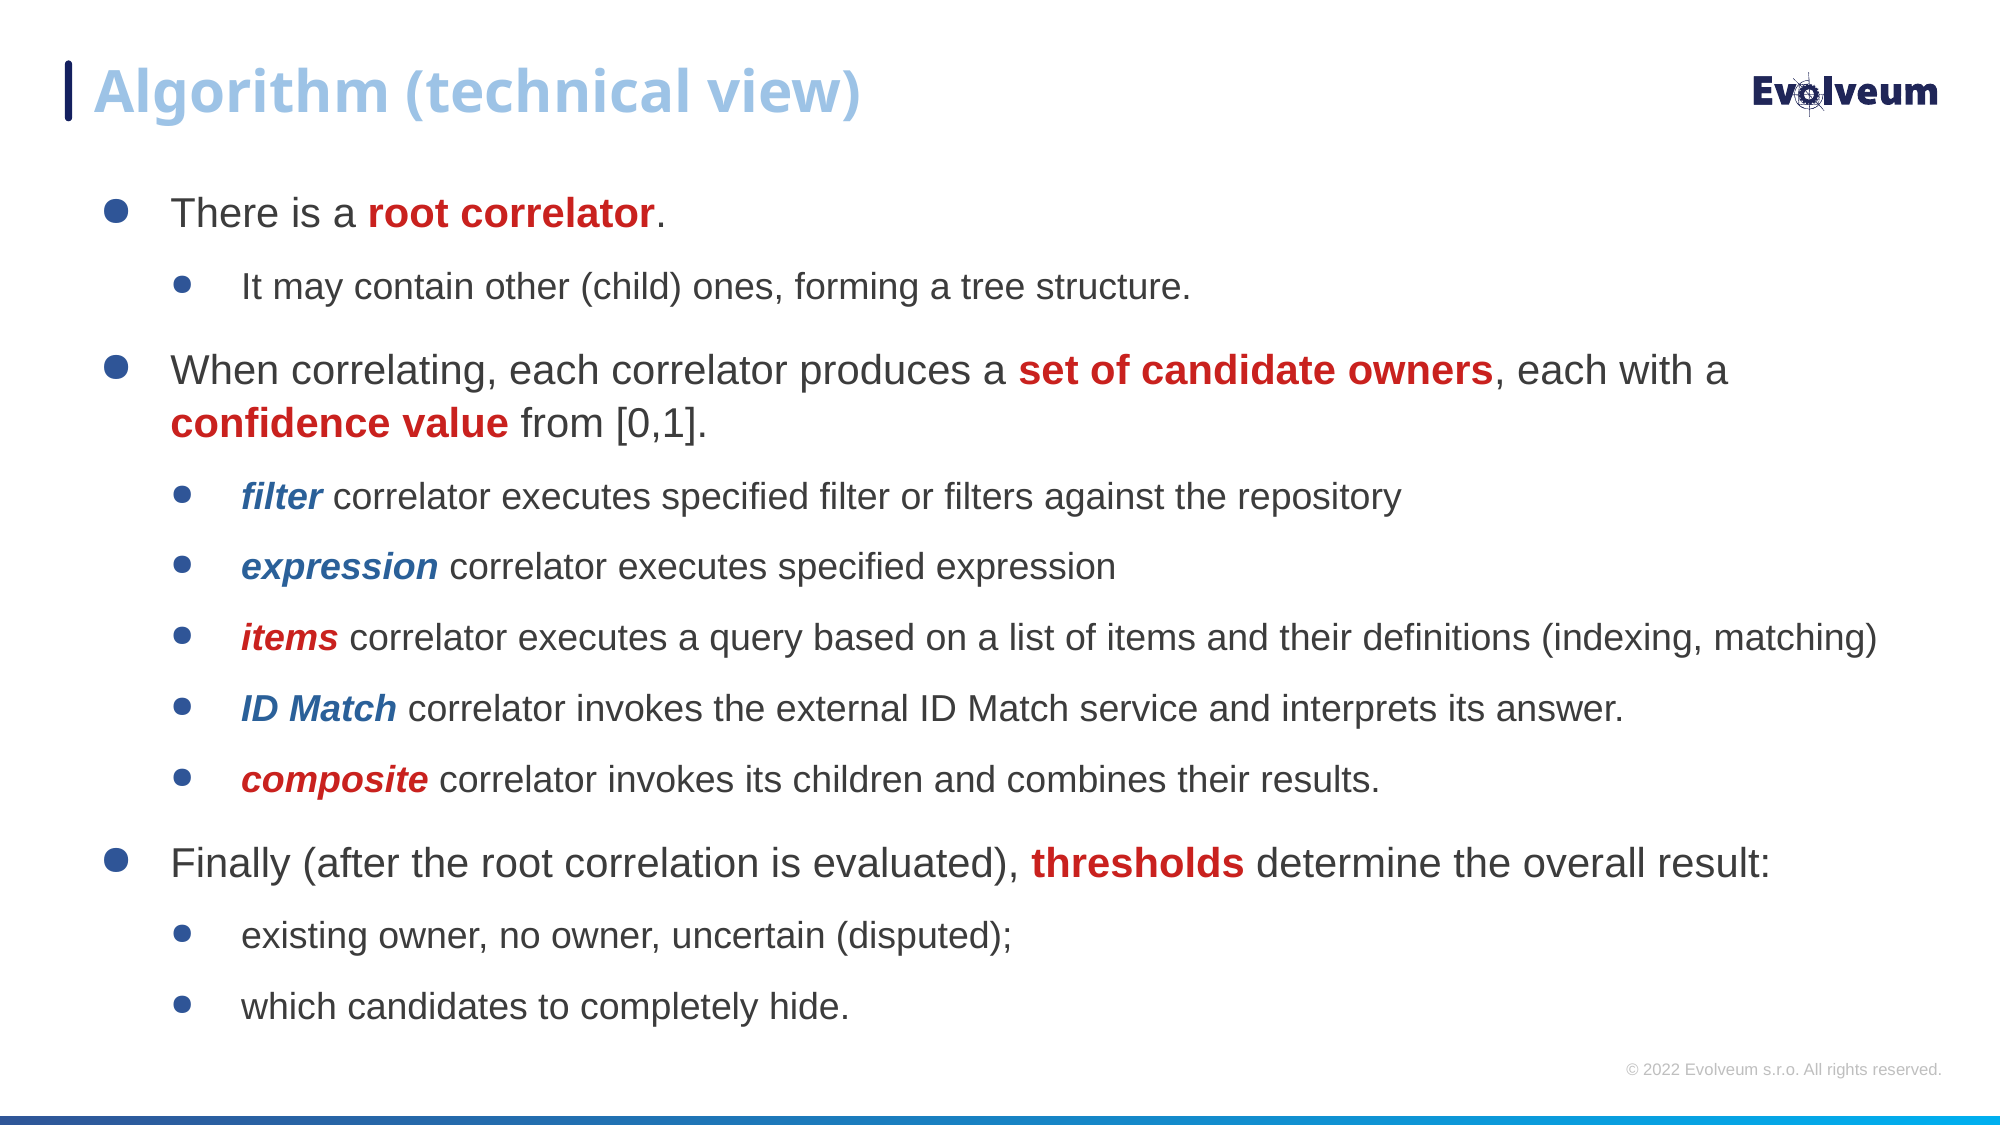

# Algorithm (technical view)
There is a root correlator.
It may contain other (child) ones, forming a tree structure.
When correlating, each correlator produces a set of candidate owners, each with a confidence value from [0,1].
filter correlator executes specified filter or filters against the repository
expression correlator executes specified expression
items correlator executes a query based on a list of items and their definitions (indexing, matching)
ID Match correlator invokes the external ID Match service and interprets its answer.
composite correlator invokes its children and combines their results.
Finally (after the root correlation is evaluated), thresholds determine the overall result:
existing owner, no owner, uncertain (disputed);
which candidates to completely hide.